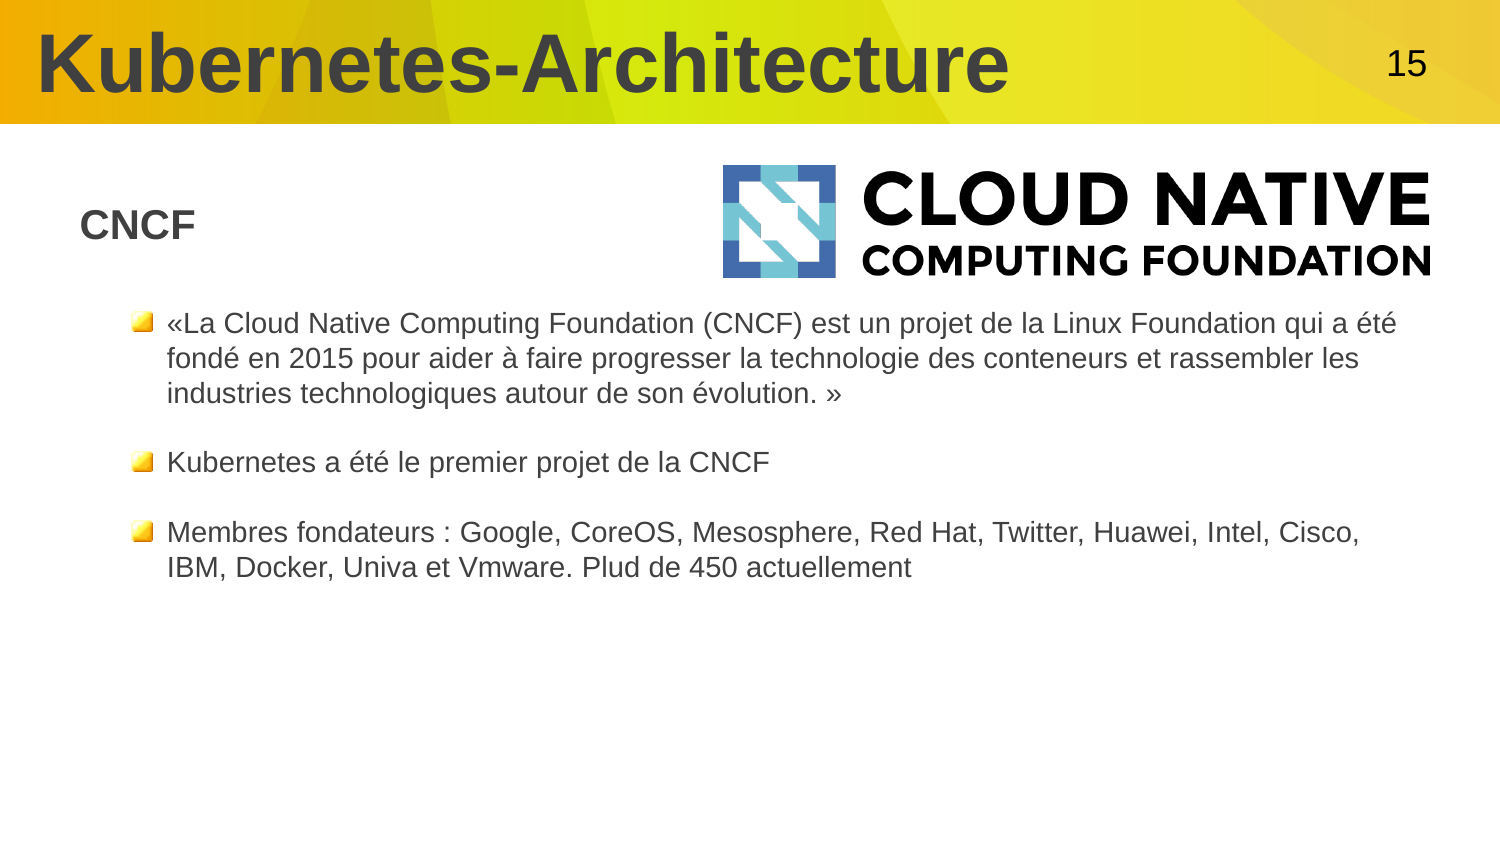

Kubernetes-Architecture
CNCF
«La Cloud Native Computing Foundation (CNCF) est un projet de la Linux Foundation qui a été fondé en 2015 pour aider à faire progresser la technologie des conteneurs et rassembler les industries technologiques autour de son évolution. »
Kubernetes a été le premier projet de la CNCF
Membres fondateurs : Google, CoreOS, Mesosphere, Red Hat, Twitter, Huawei, Intel, Cisco, IBM, Docker, Univa et Vmware. Plud de 450 actuellement